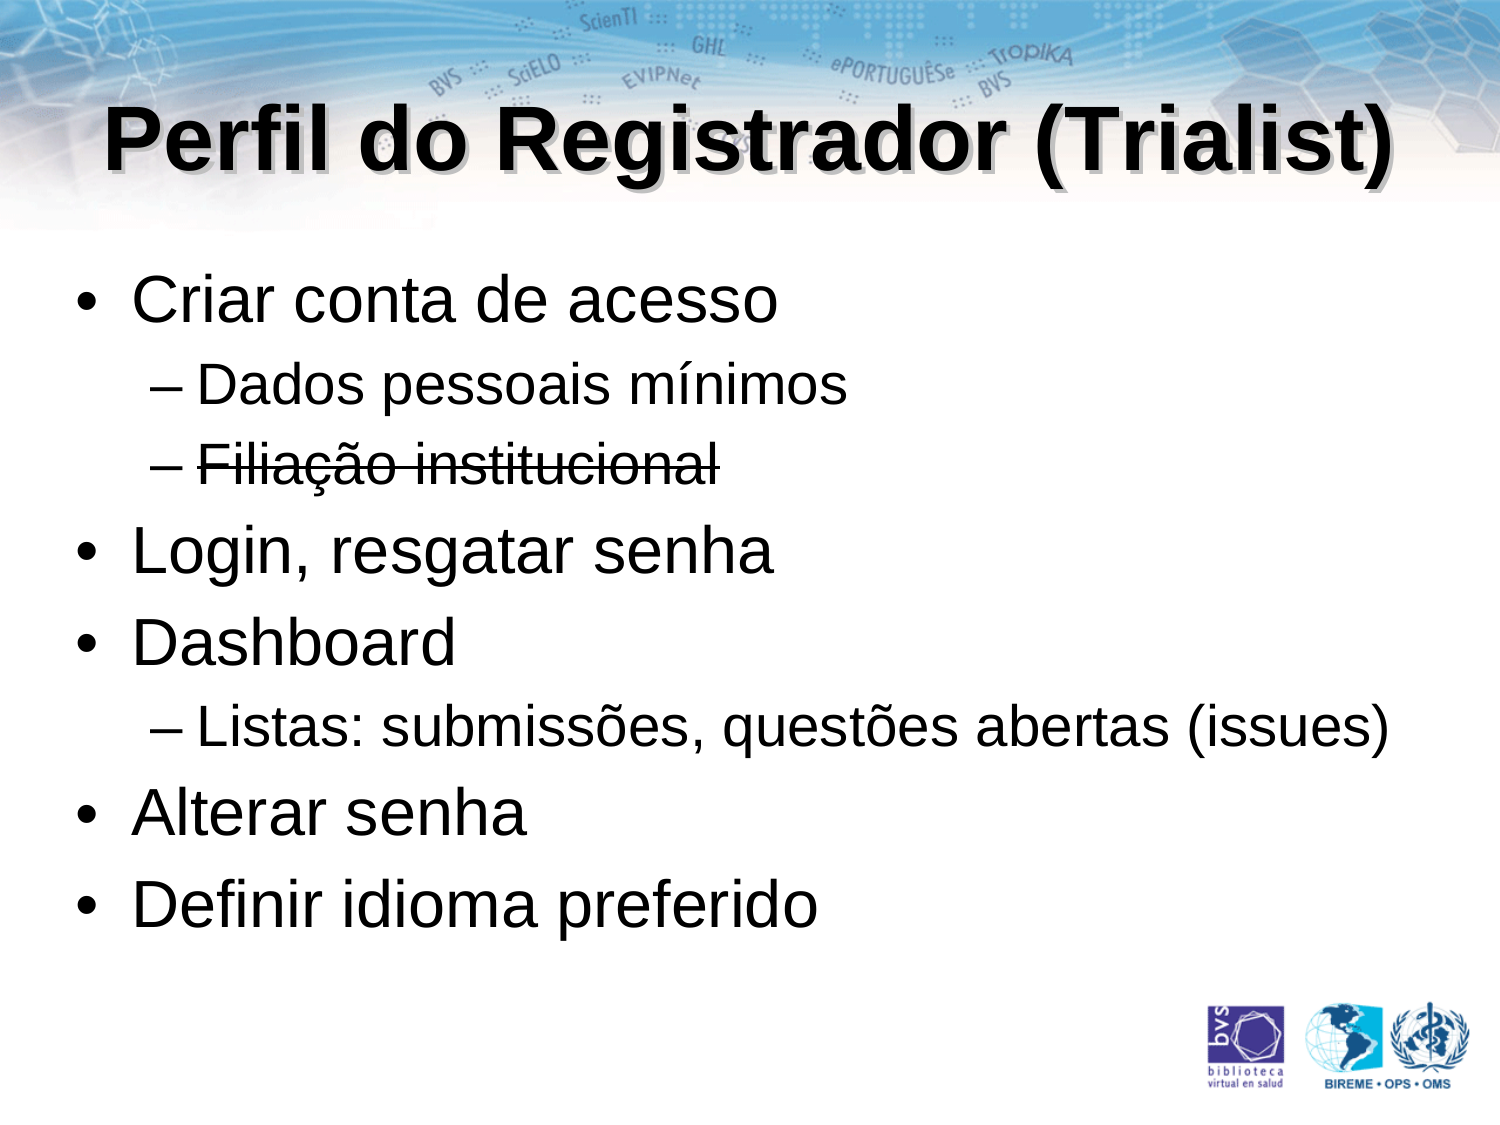

# Perfil do Registrador (Trialist)
Criar conta de acesso
Dados pessoais mínimos
Filiação institucional
Login, resgatar senha
Dashboard
Listas: submissões, questões abertas (issues)
Alterar senha
Definir idioma preferido